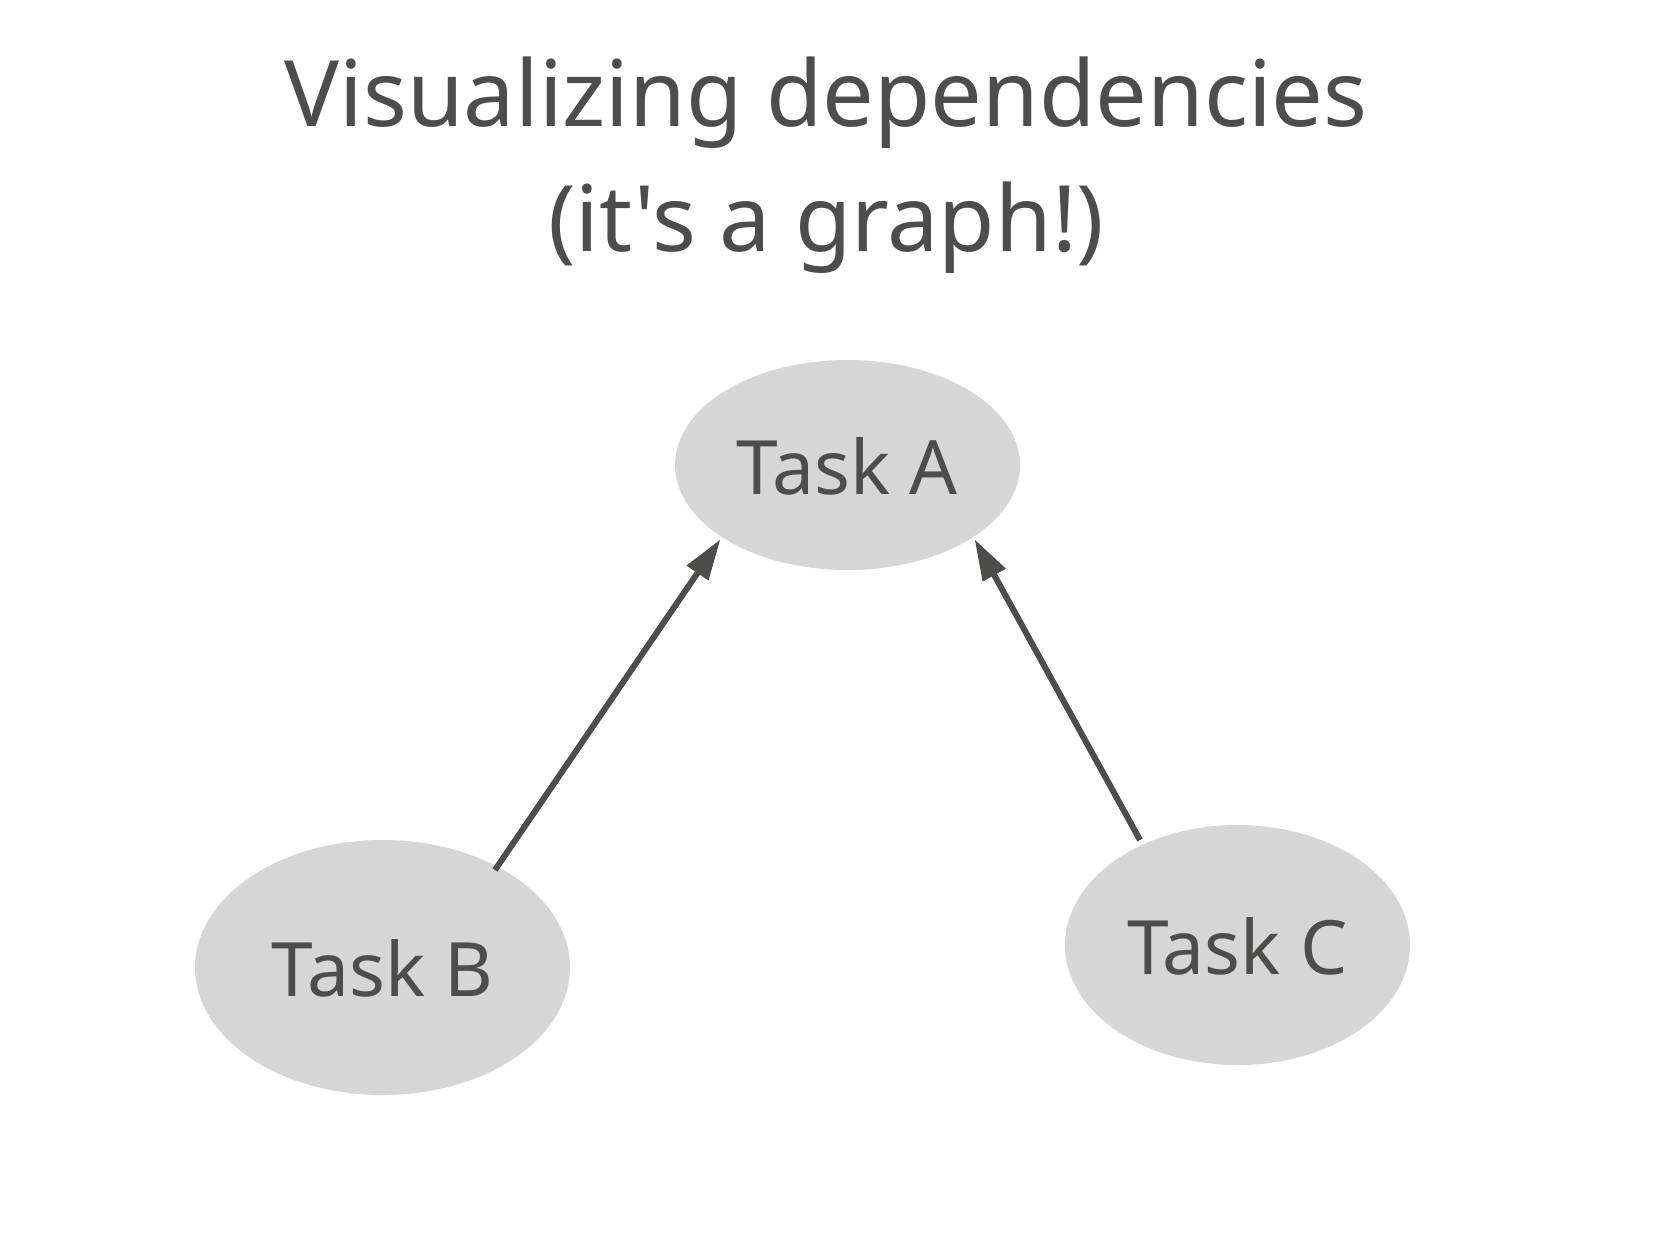

# Visualizing dependencies (it's a graph!)
Task A
Task C
Task B